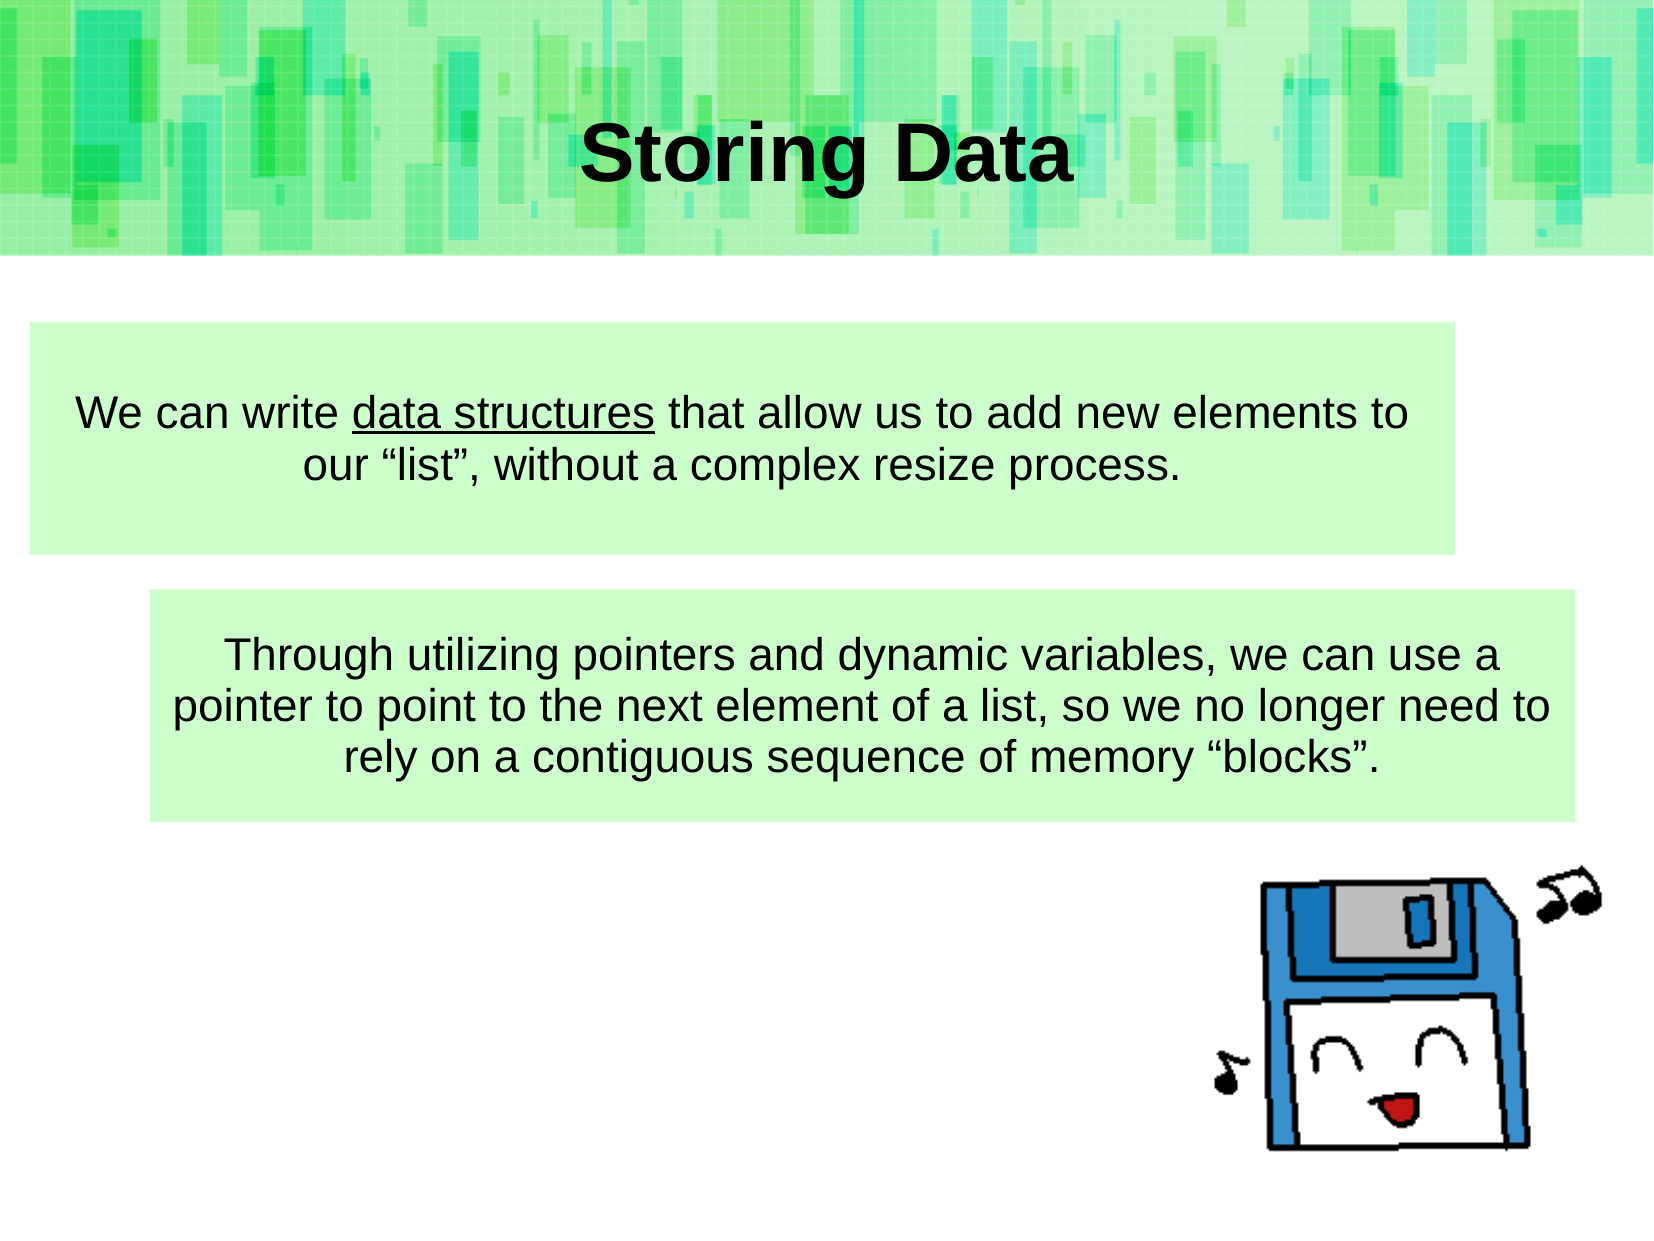

# Storing Data
We can write data structures that allow us to add new elements to our “list”, without a complex resize process.
Through utilizing pointers and dynamic variables, we can use a pointer to point to the next element of a list, so we no longer need to rely on a contiguous sequence of memory “blocks”.